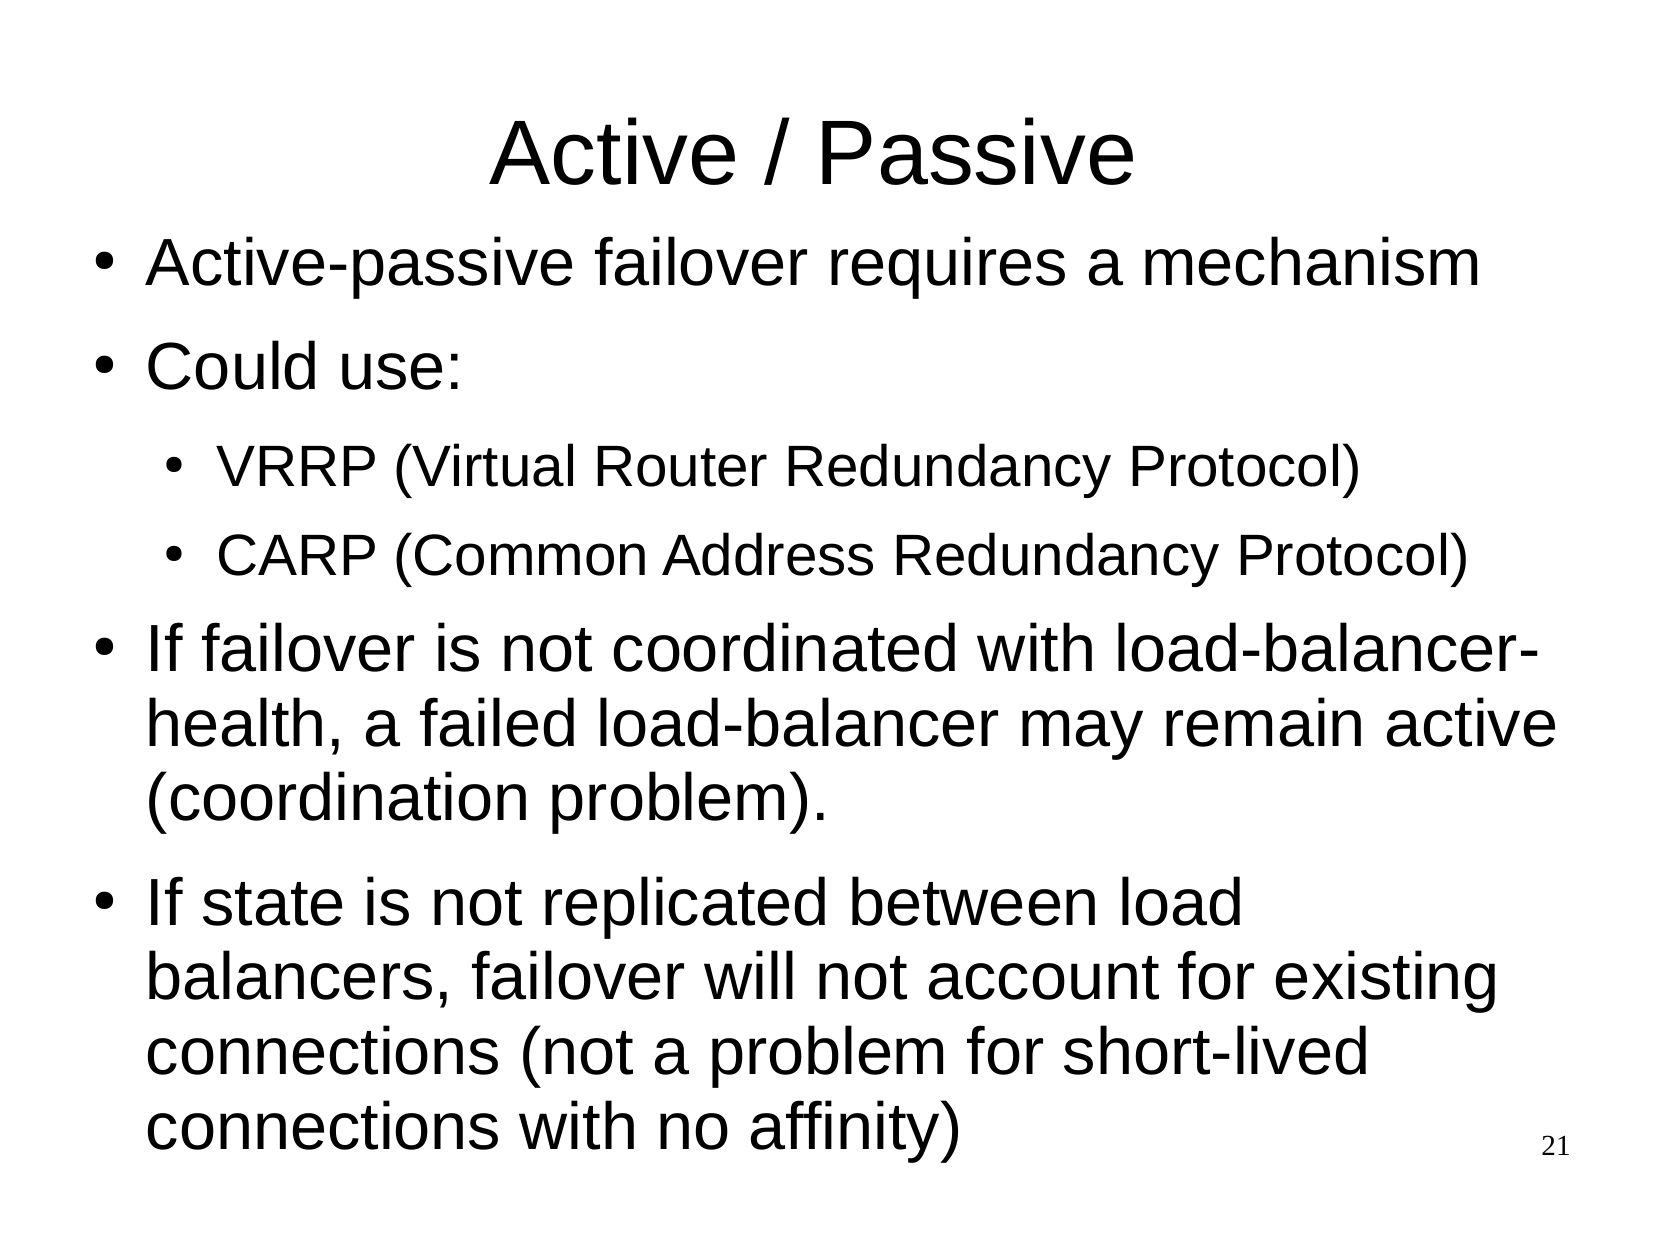

# Active / Passive
Active-passive failover requires a mechanism
Could use:
VRRP (Virtual Router Redundancy Protocol)
CARP (Common Address Redundancy Protocol)
If failover is not coordinated with load-balancer-health, a failed load-balancer may remain active (coordination problem).
If state is not replicated between load balancers, failover will not account for existing connections (not a problem for short-lived connections with no affinity)
21